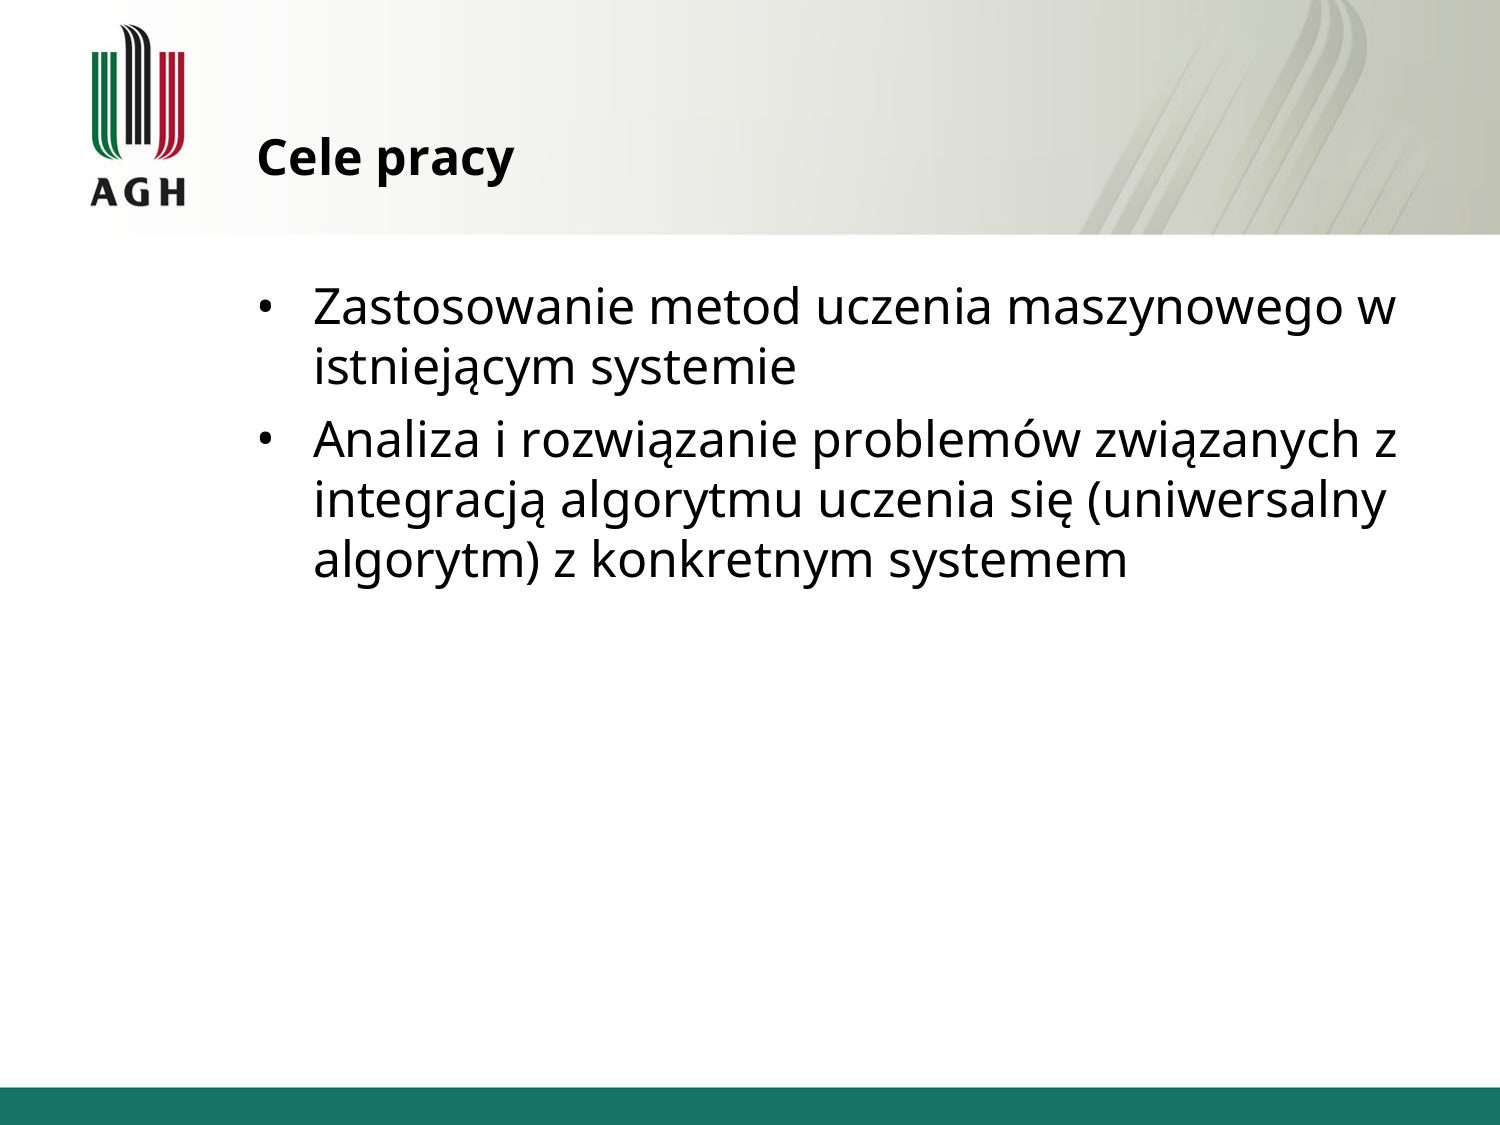

# Cele pracy
Zastosowanie metod uczenia maszynowego w istniejącym systemie
Analiza i rozwiązanie problemów związanych z integracją algorytmu uczenia się (uniwersalny algorytm) z konkretnym systemem